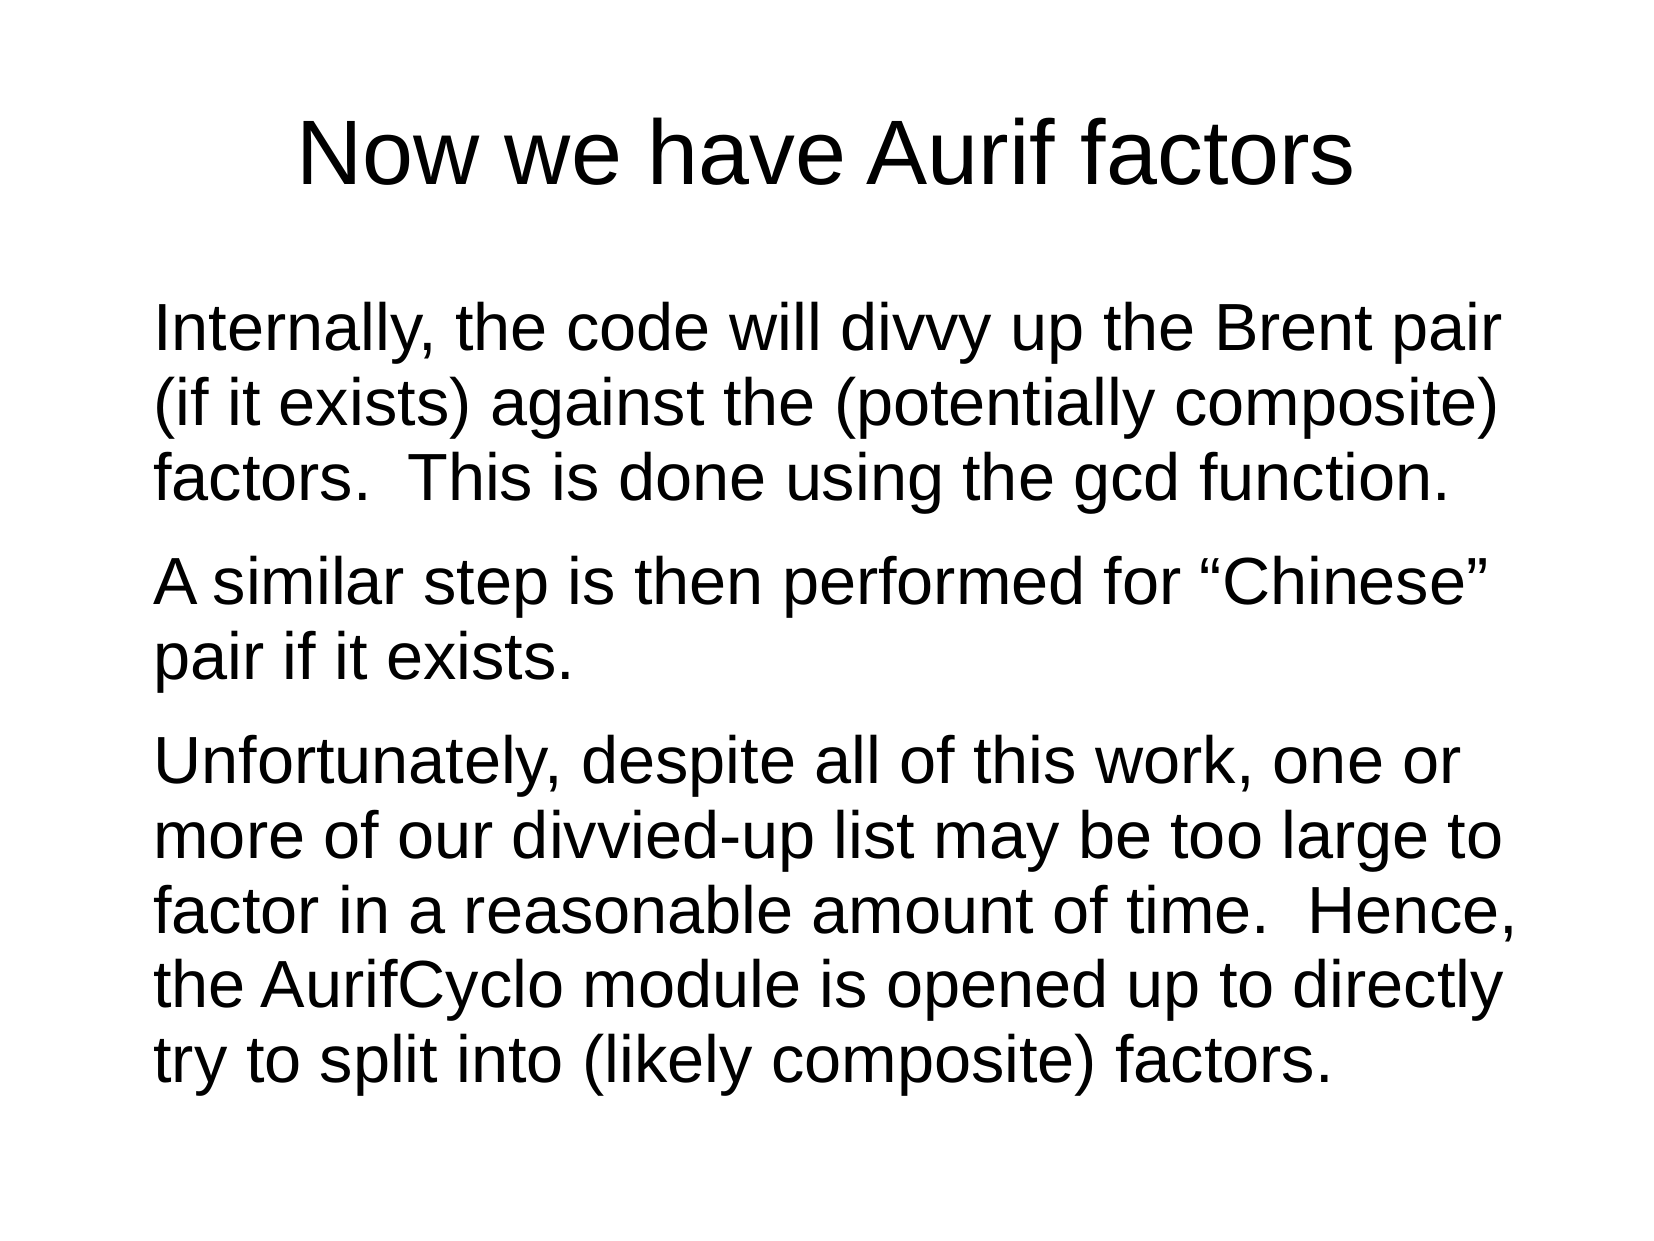

# Now we have Aurif factors
Internally, the code will divvy up the Brent pair (if it exists) against the (potentially composite) factors. This is done using the gcd function.
A similar step is then performed for “Chinese” pair if it exists.
Unfortunately, despite all of this work, one or more of our divvied-up list may be too large to factor in a reasonable amount of time. Hence, the AurifCyclo module is opened up to directly try to split into (likely composite) factors.